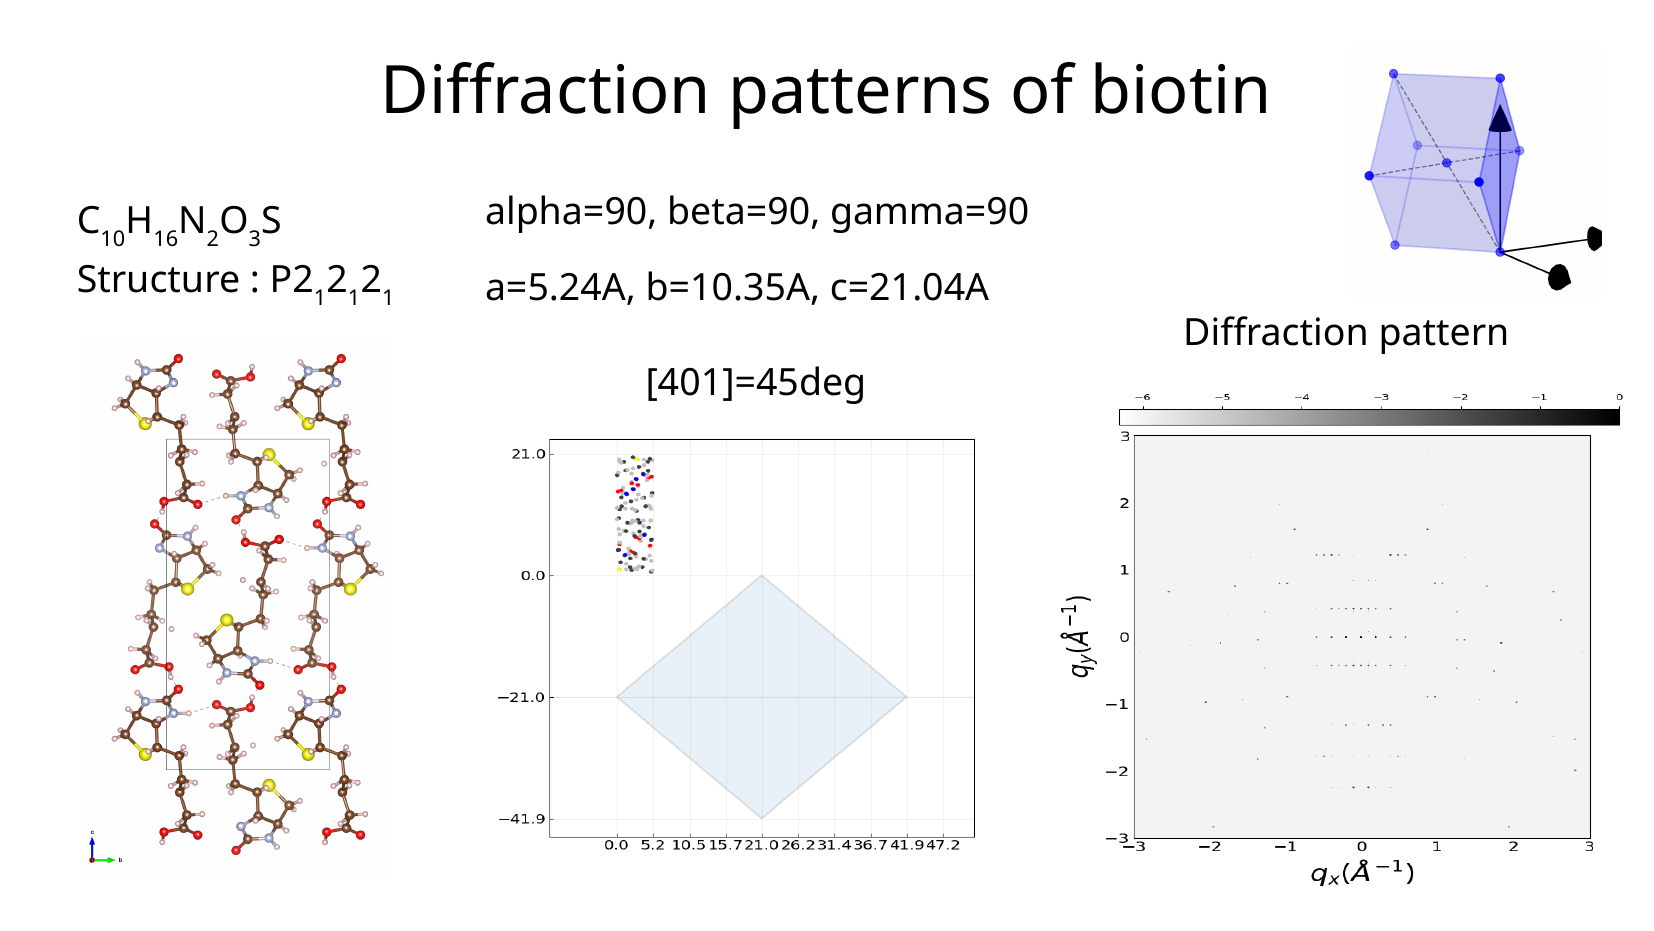

# Diffraction patterns of biotin
C10H16N2O3S
Structure : P212121
alpha=90, beta=90, gamma=90
a=5.24A, b=10.35A, c=21.04A
Diffraction pattern
[401]=45deg